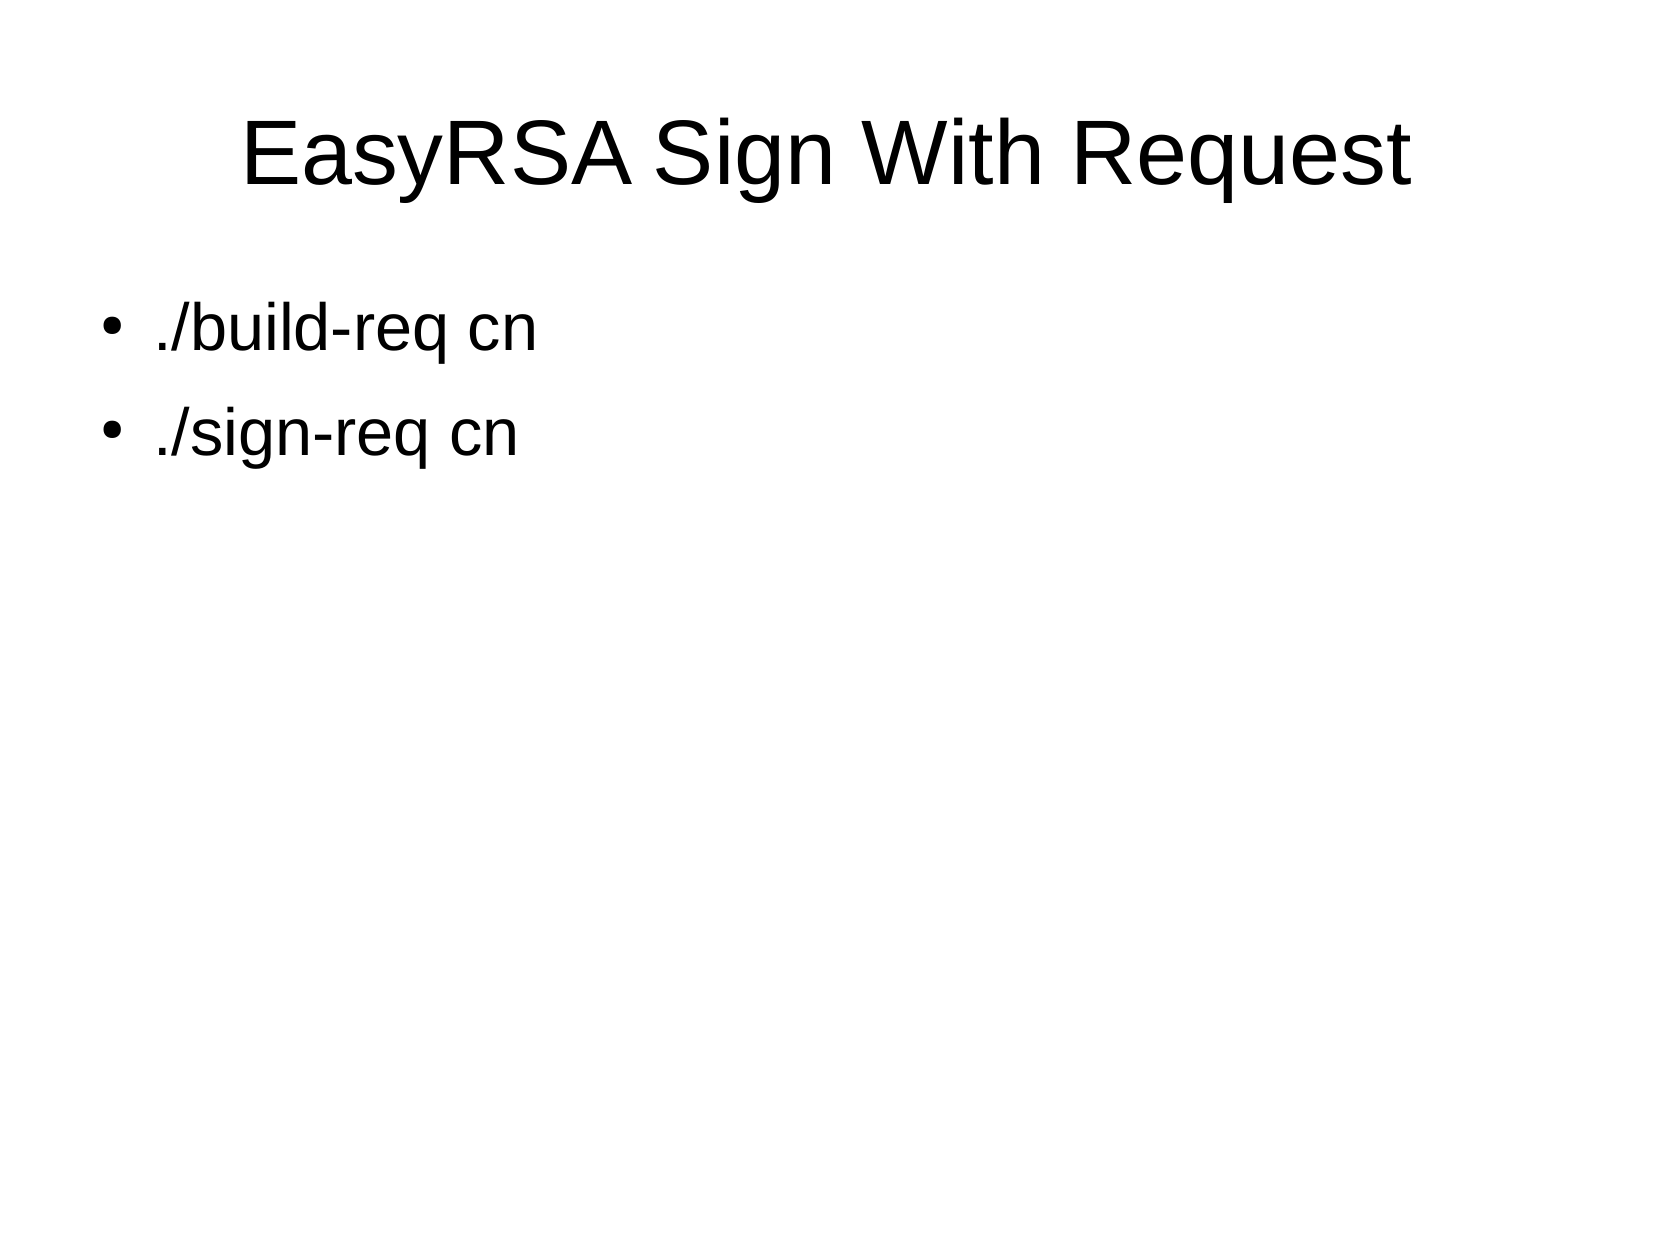

# EasyRSA Sign With Request
./build-req cn
./sign-req cn